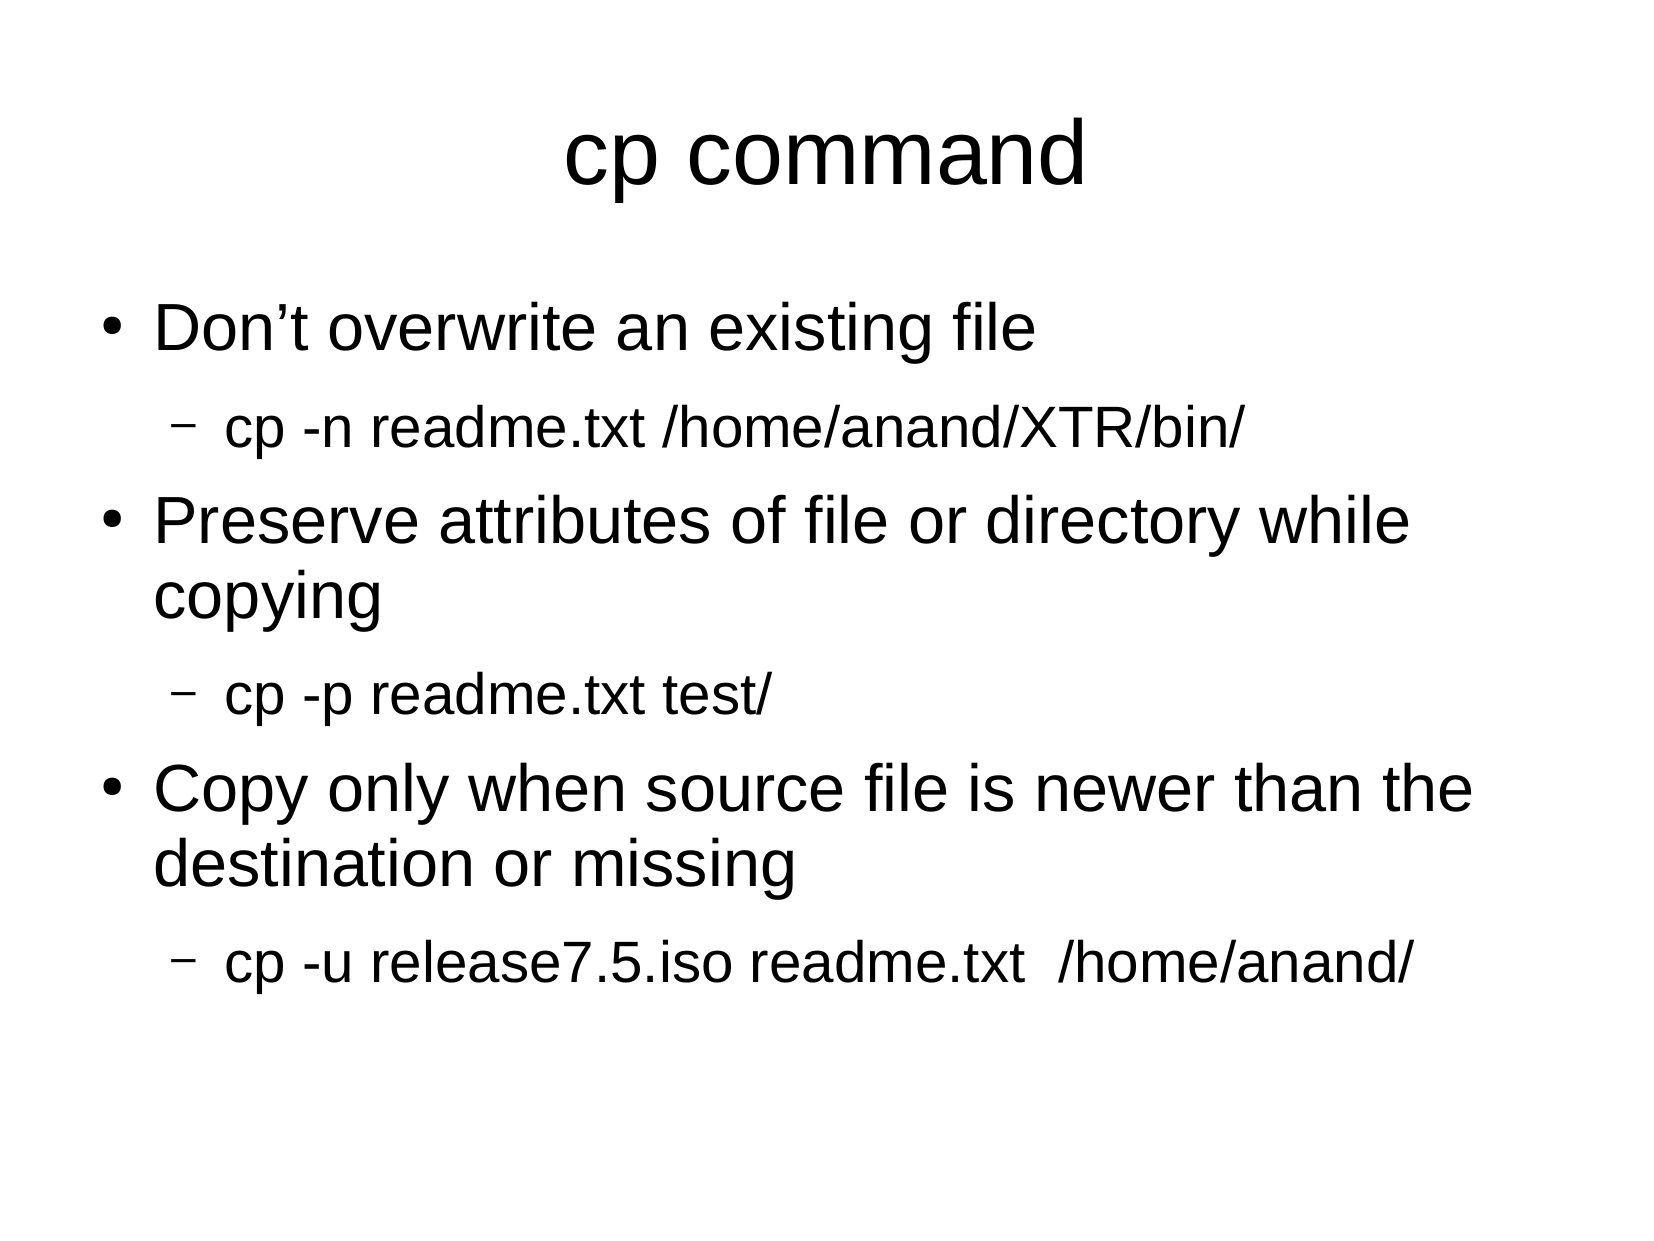

# cp command
Don’t overwrite an existing file
cp -n readme.txt /home/anand/XTR/bin/
Preserve attributes of file or directory while copying
cp -p readme.txt test/
Copy only when source file is newer than the destination or missing
cp -u release7.5.iso readme.txt /home/anand/